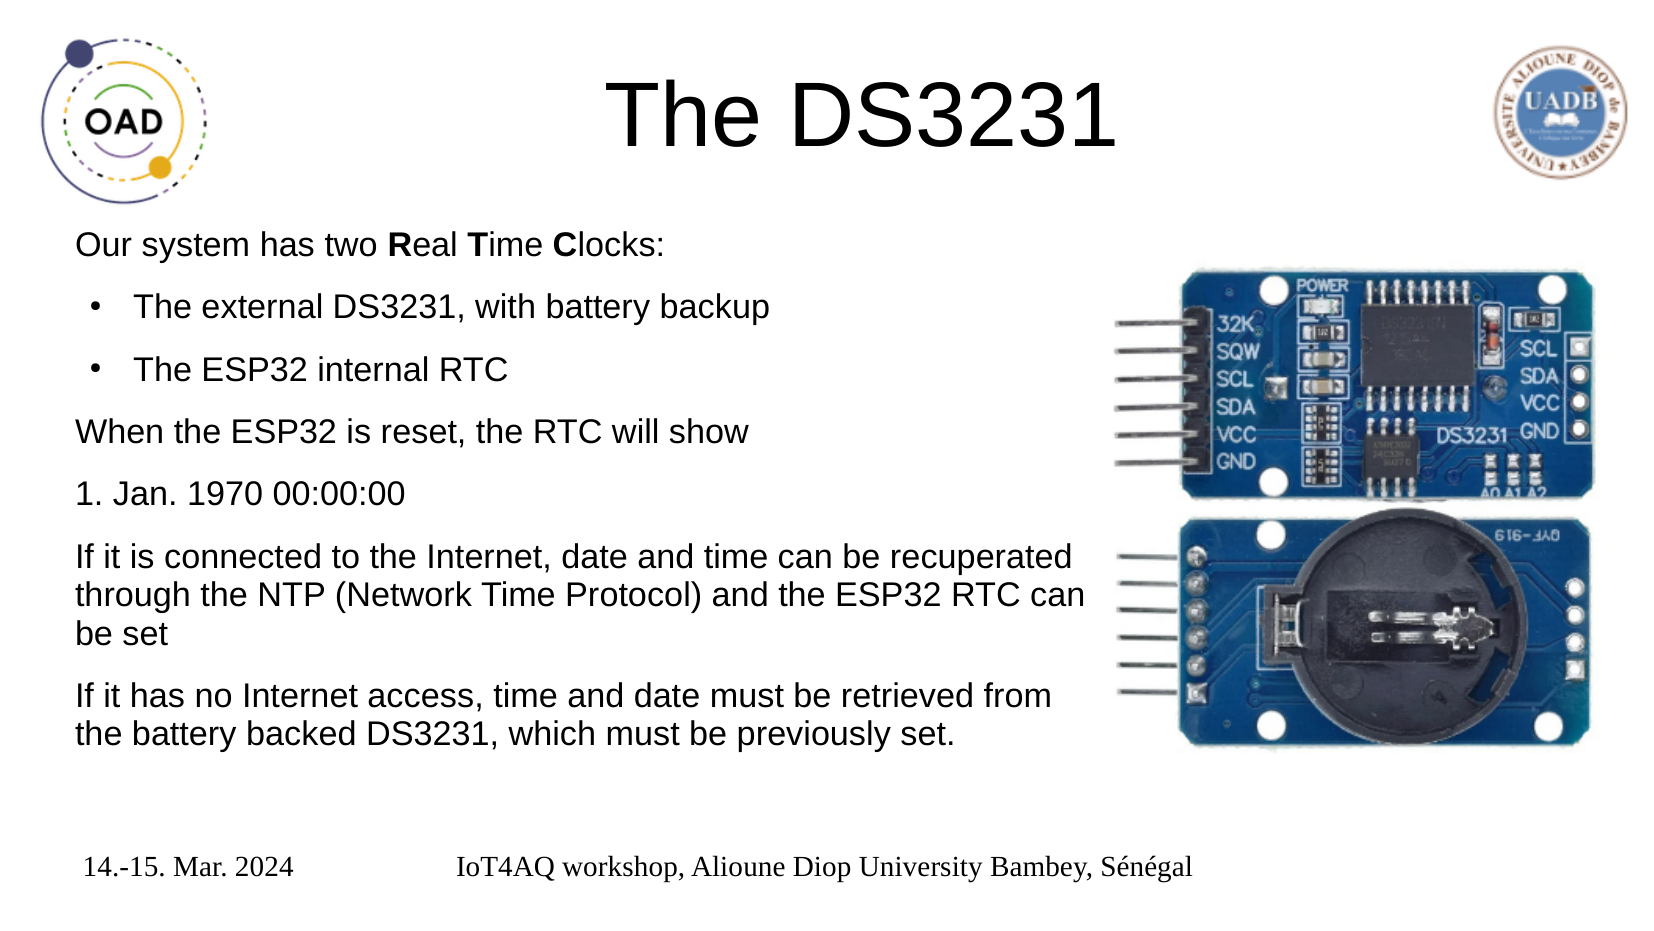

# The DS3231
Our system has two Real Time Clocks:
The external DS3231, with battery backup
The ESP32 internal RTC
When the ESP32 is reset, the RTC will show
1. Jan. 1970 00:00:00
If it is connected to the Internet, date and time can be recuperated through the NTP (Network Time Protocol) and the ESP32 RTC can be set
If it has no Internet access, time and date must be retrieved from the battery backed DS3231, which must be previously set.
14.-15. Mar. 2024
IoT4AQ workshop, Alioune Diop University Bambey, Sénégal